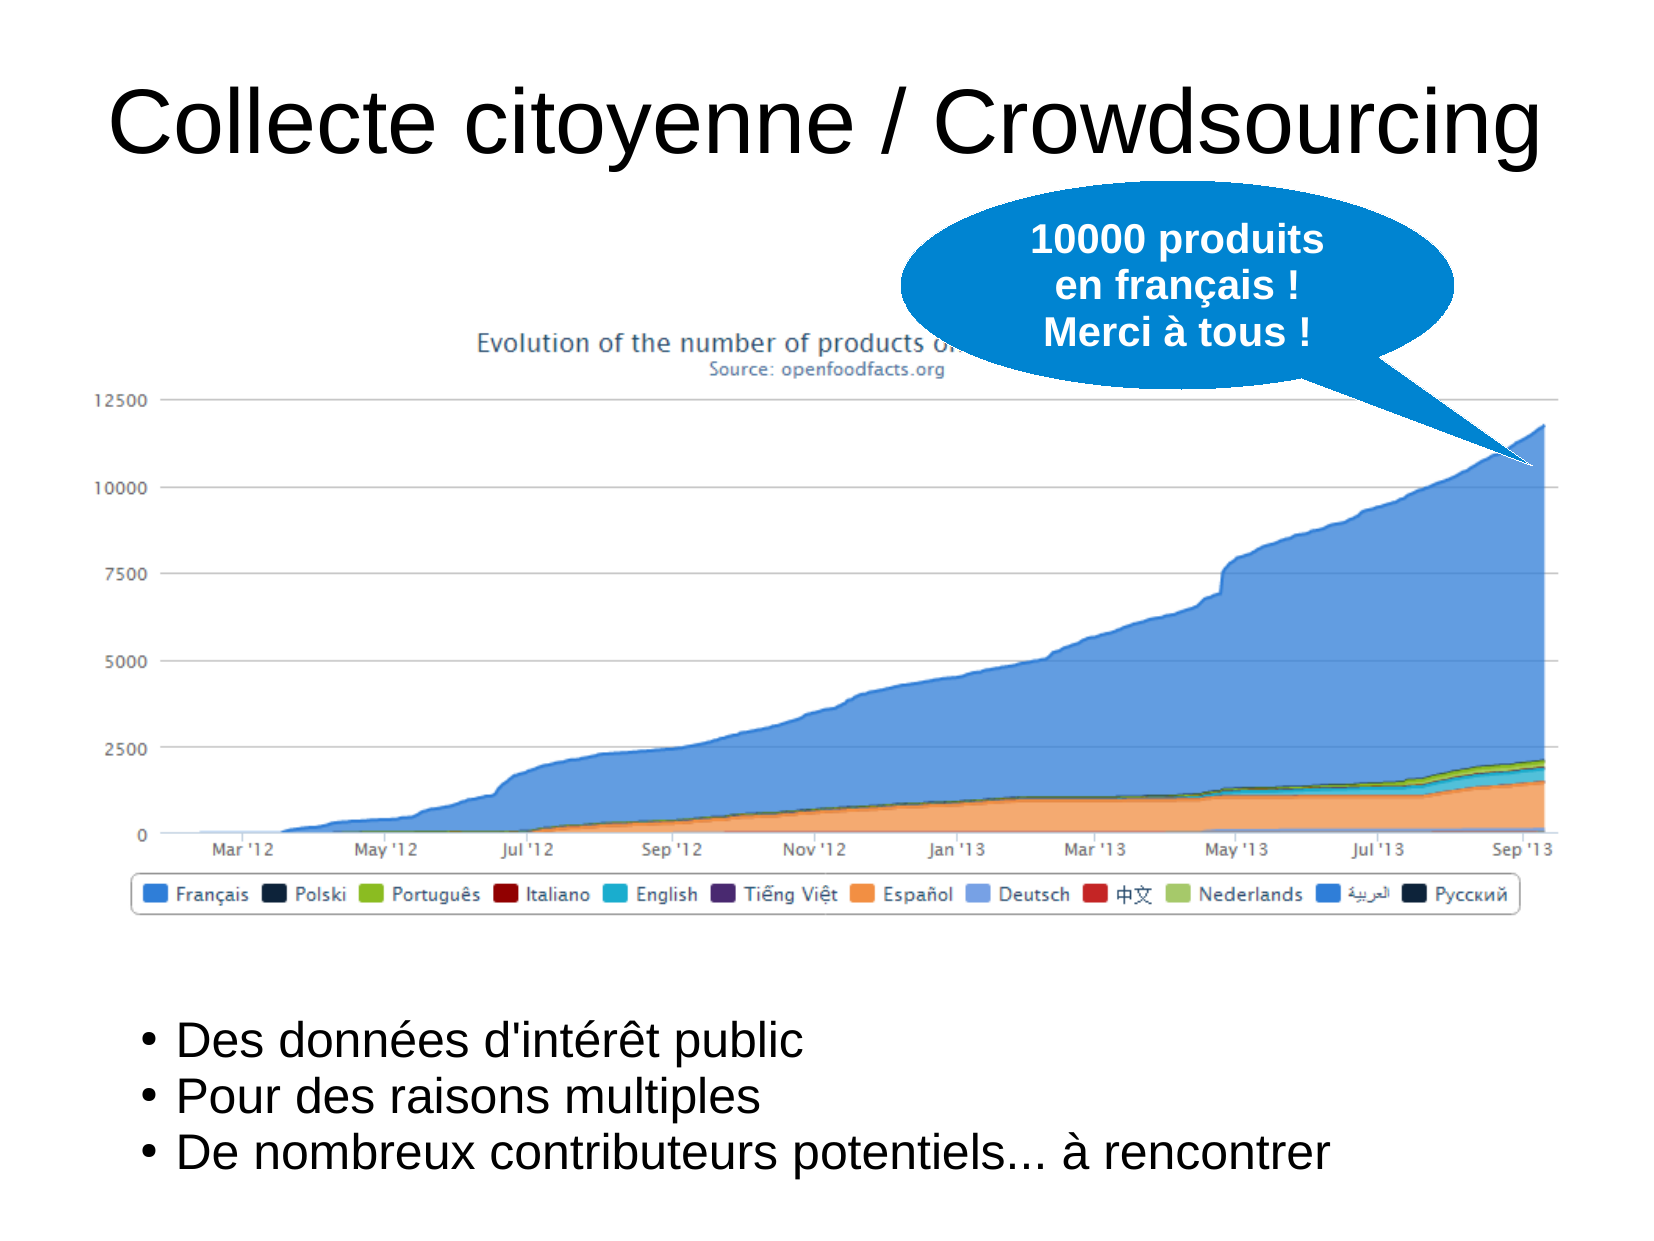

# Collecte citoyenne / Crowdsourcing
10000 produits
en français !
Merci à tous !
Des données d'intérêt public
Pour des raisons multiples
De nombreux contributeurs potentiels... à rencontrer